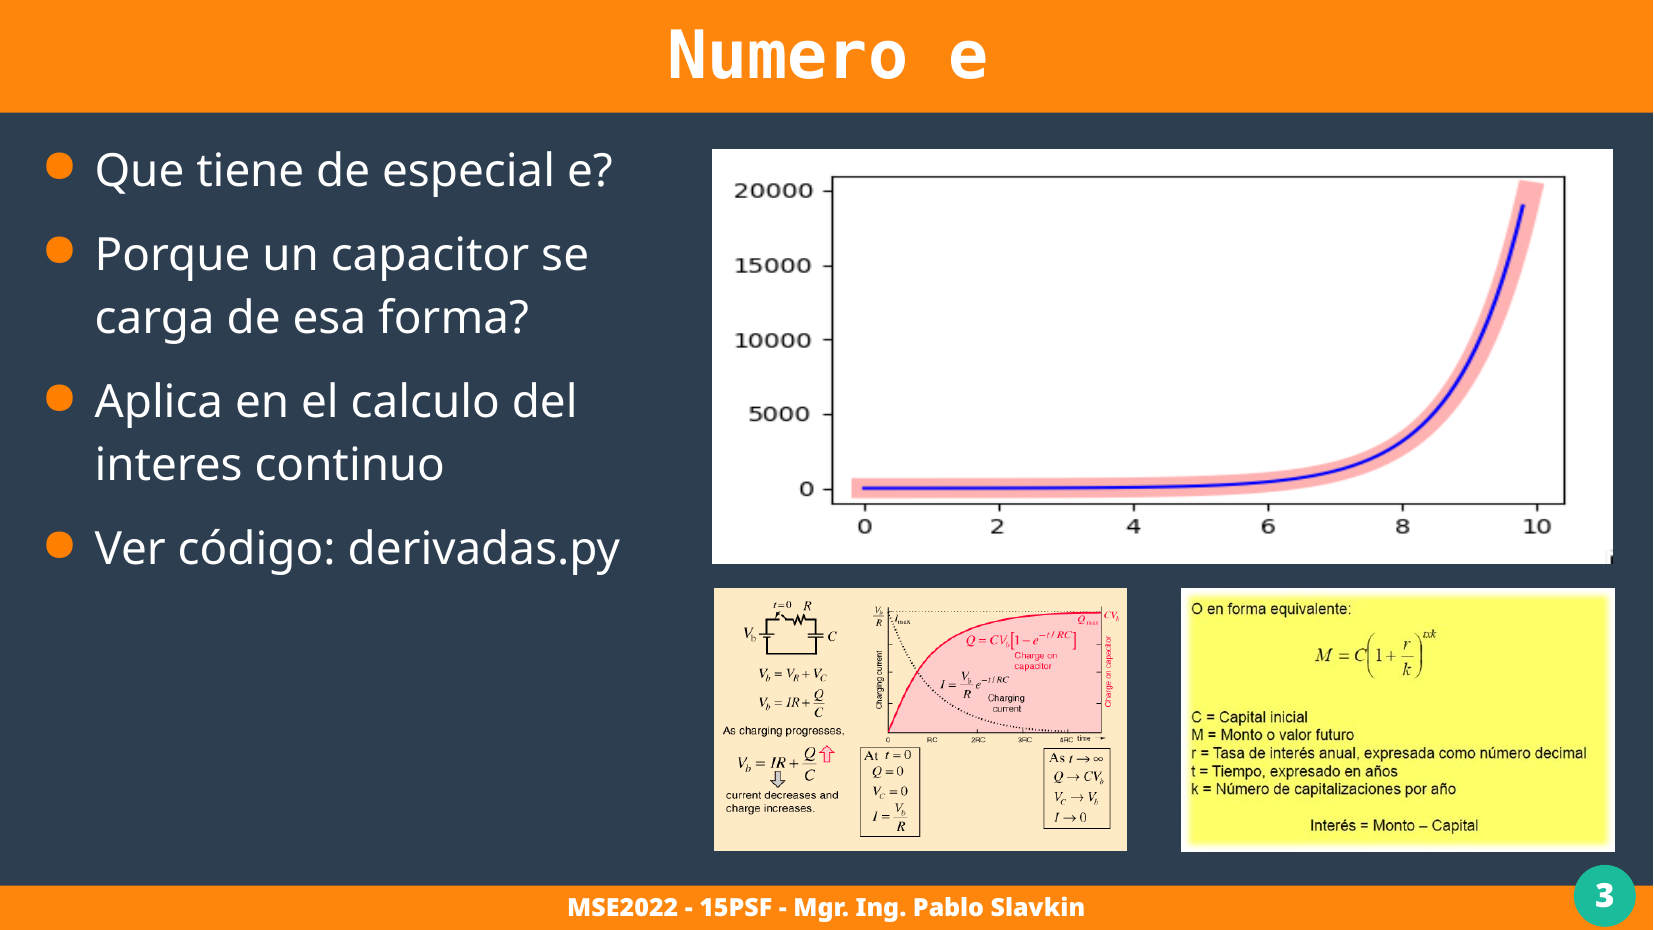

# Numero e
Que tiene de especial e?
Porque un capacitor se carga de esa forma?
Aplica en el calculo del interes continuo
Ver código: derivadas.py
MSE2022 - 15PSF - Mgr. Ing. Pablo Slavkin